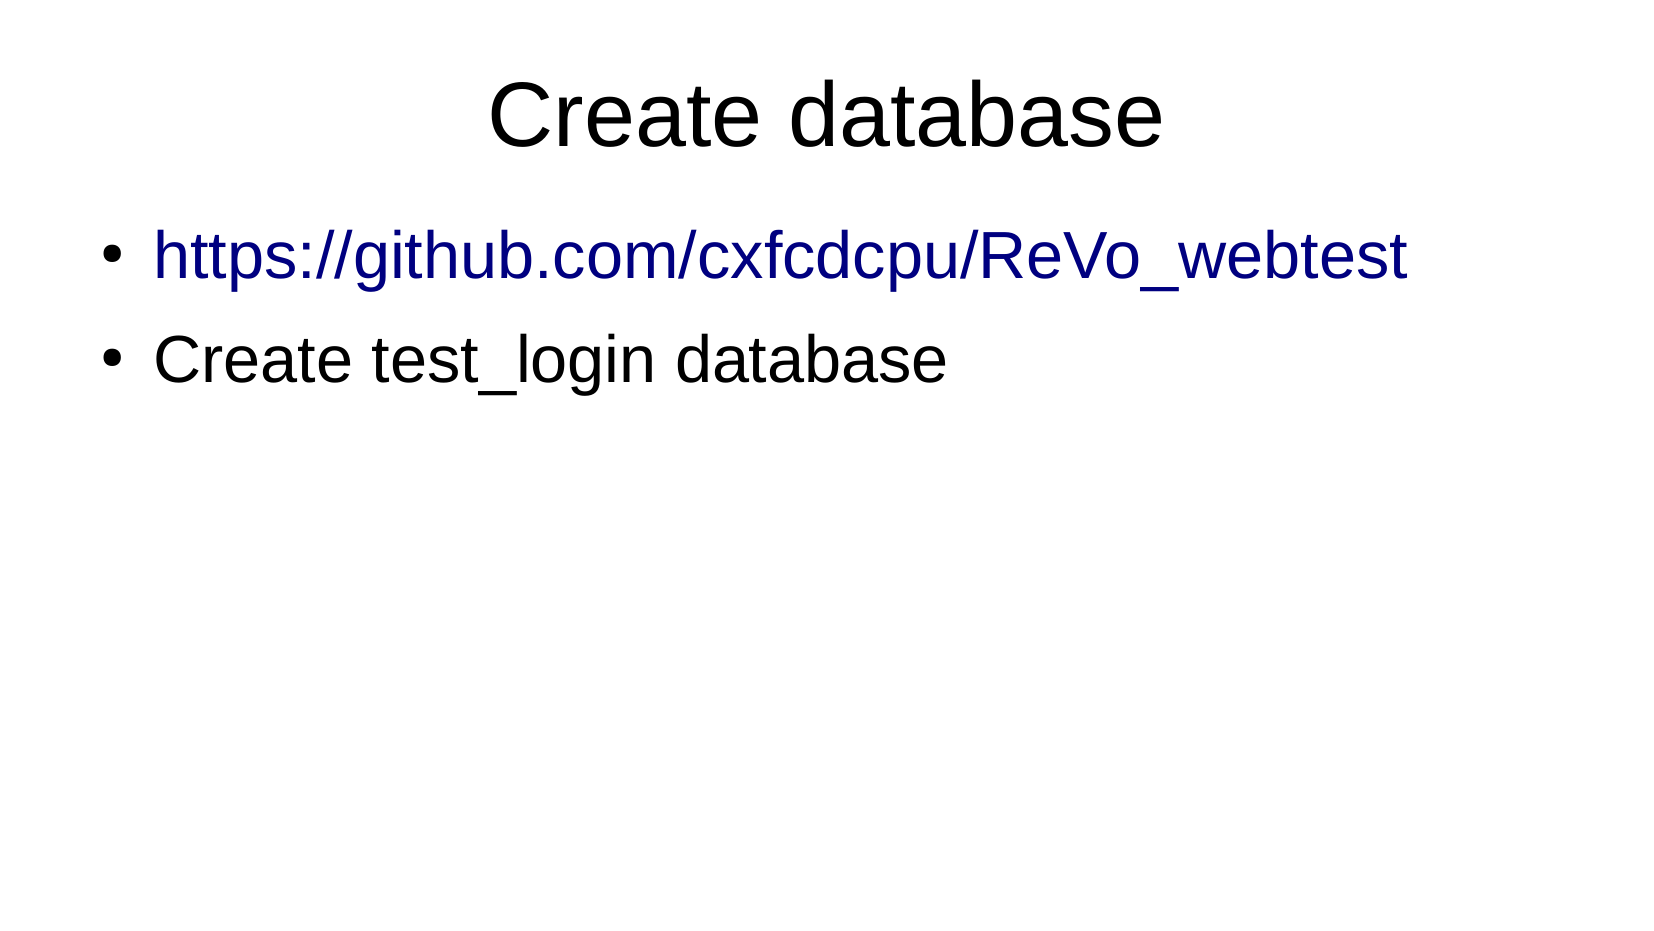

# Create database
https://github.com/cxfcdcpu/ReVo_webtest
Create test_login database